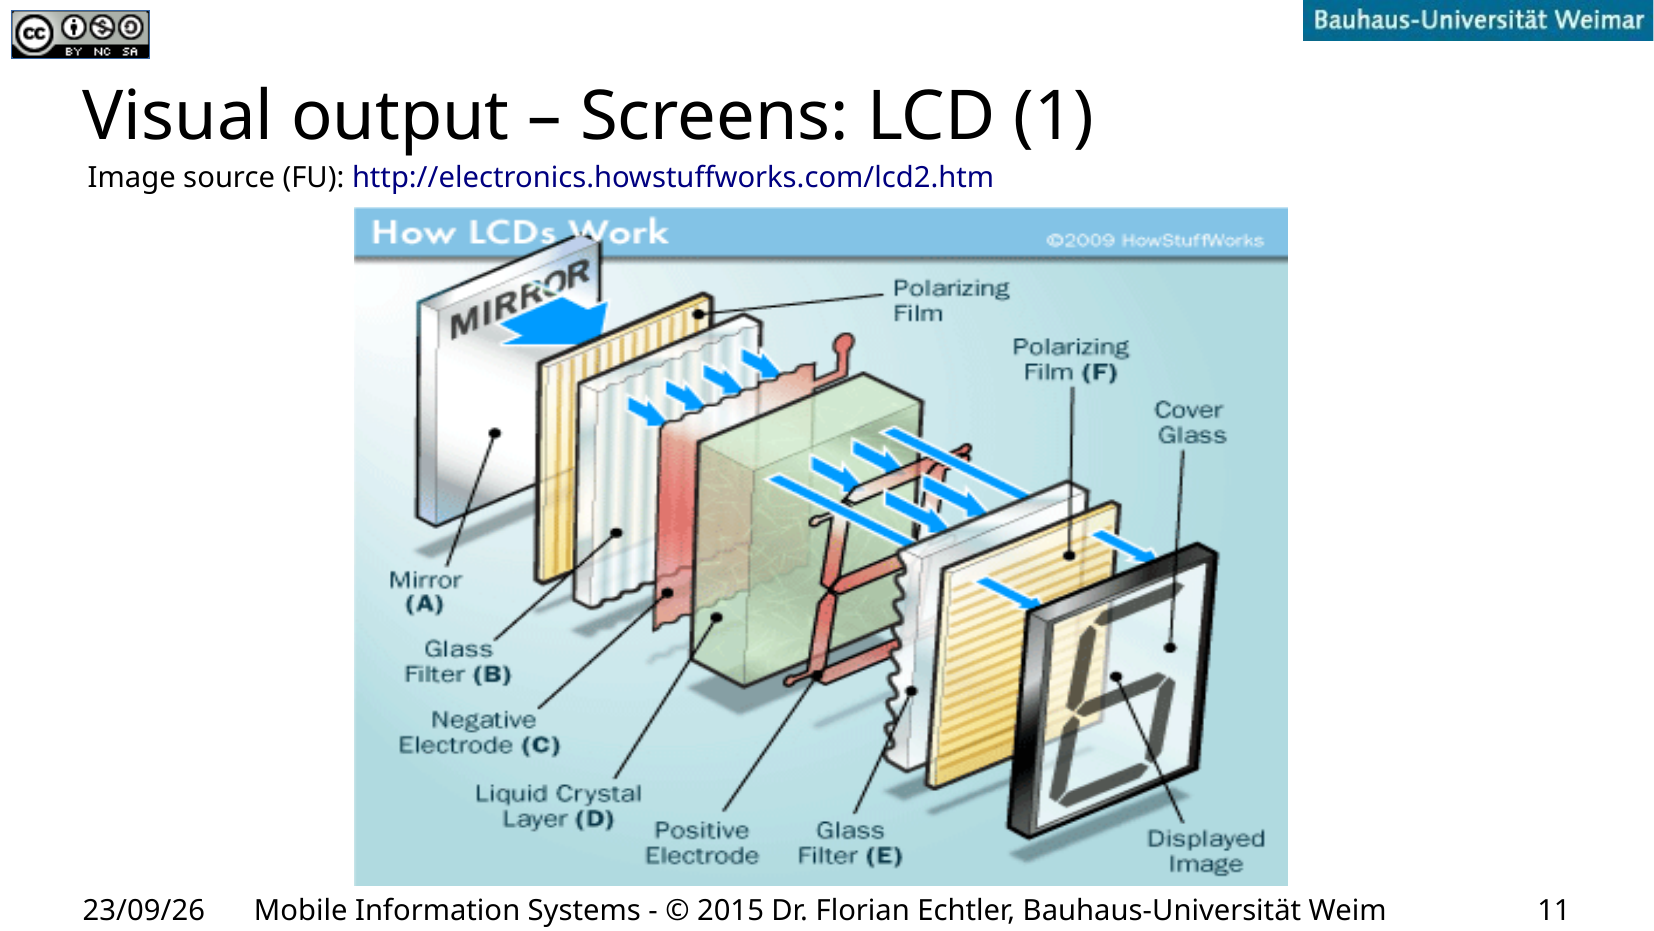

# Visual output – Screens: LCD (1)
Image source (FU): http://electronics.howstuffworks.com/lcd2.htm
Mobile Information Systems - © 2015 Dr. Florian Echtler, Bauhaus-Universität Weimar
11